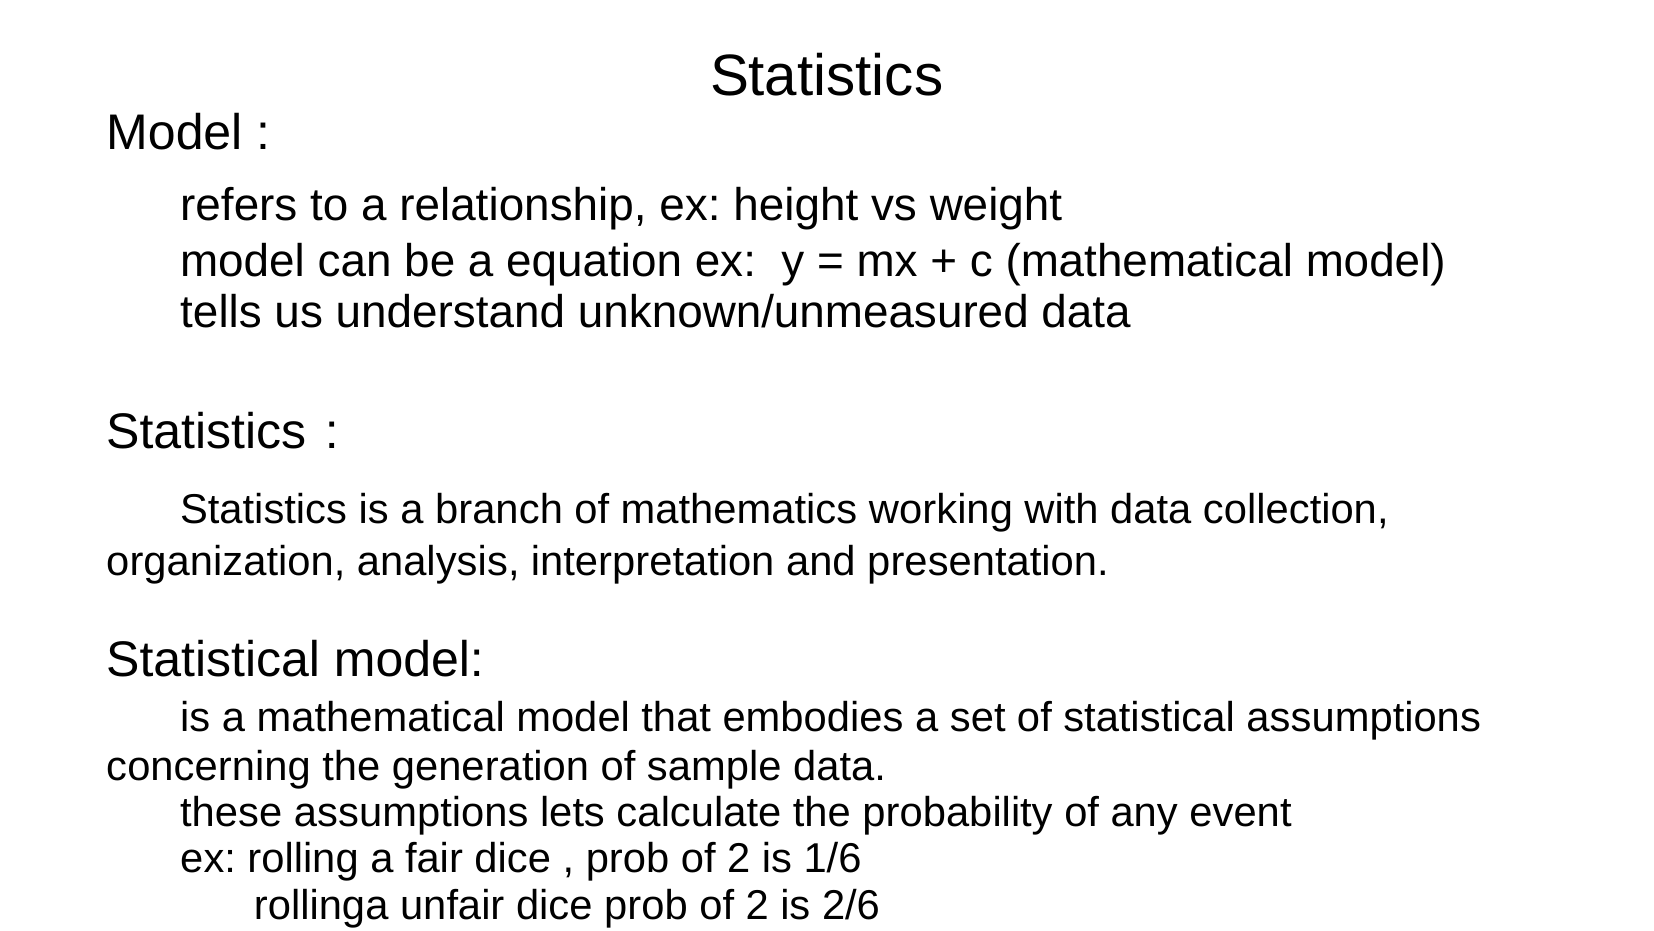

Model :
	refers to a relationship, ex: height vs weight
	model can be a equation ex: y = mx + c (mathematical model)
	tells us understand unknown/unmeasured data
Statistics :
	Statistics is a branch of mathematics working with data collection, organization, analysis, interpretation and presentation.
Statistical model:
	is a mathematical model that embodies a set of statistical assumptions concerning the generation of sample data.
	these assumptions lets calculate the probability of any event
	ex: rolling a fair dice , prob of 2 is 1/6
		rollinga unfair dice prob of 2 is 2/6
# Statistics